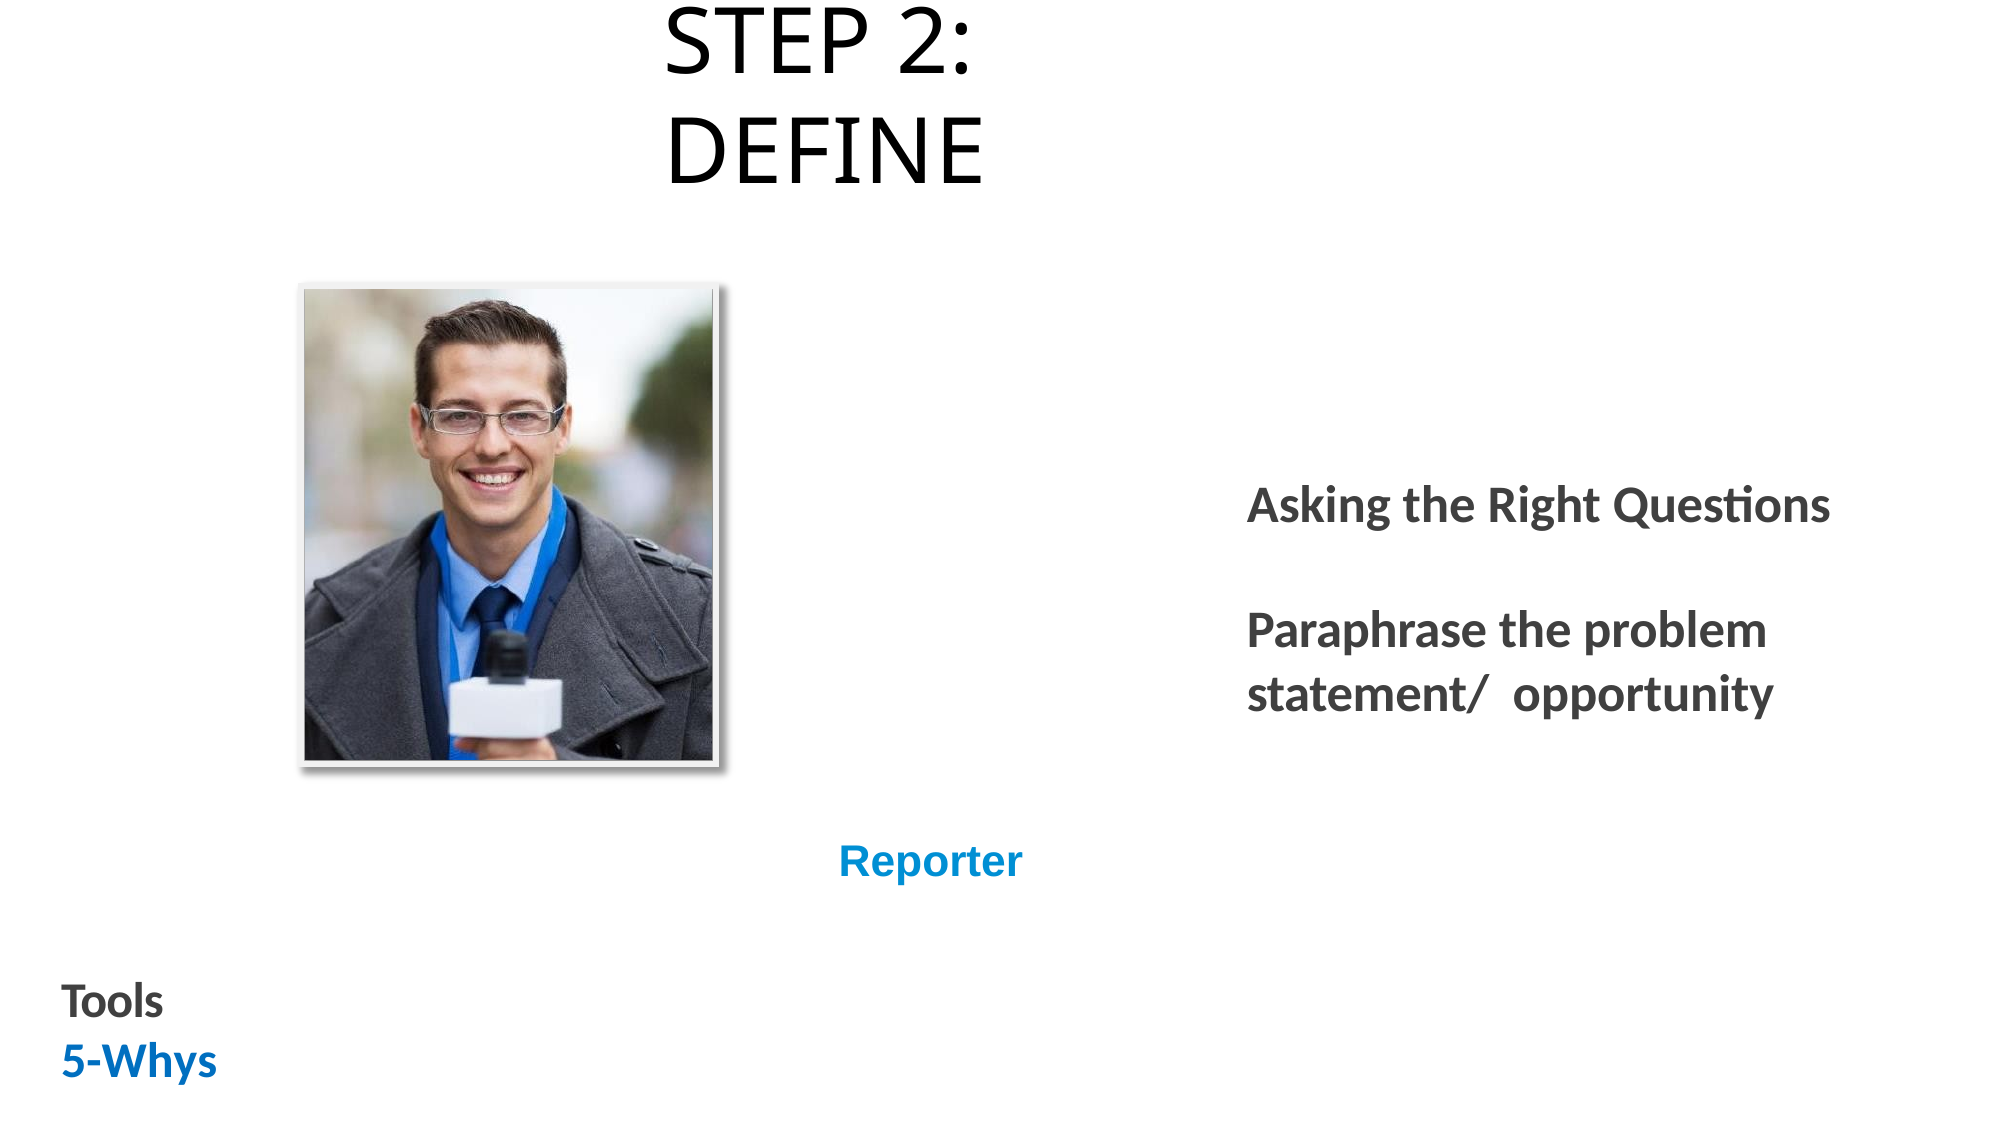

# STEP 2: DEFINE
Asking the Right Questions
Paraphrase the problem statement/ opportunity
Reporter
Tools
5-Whys